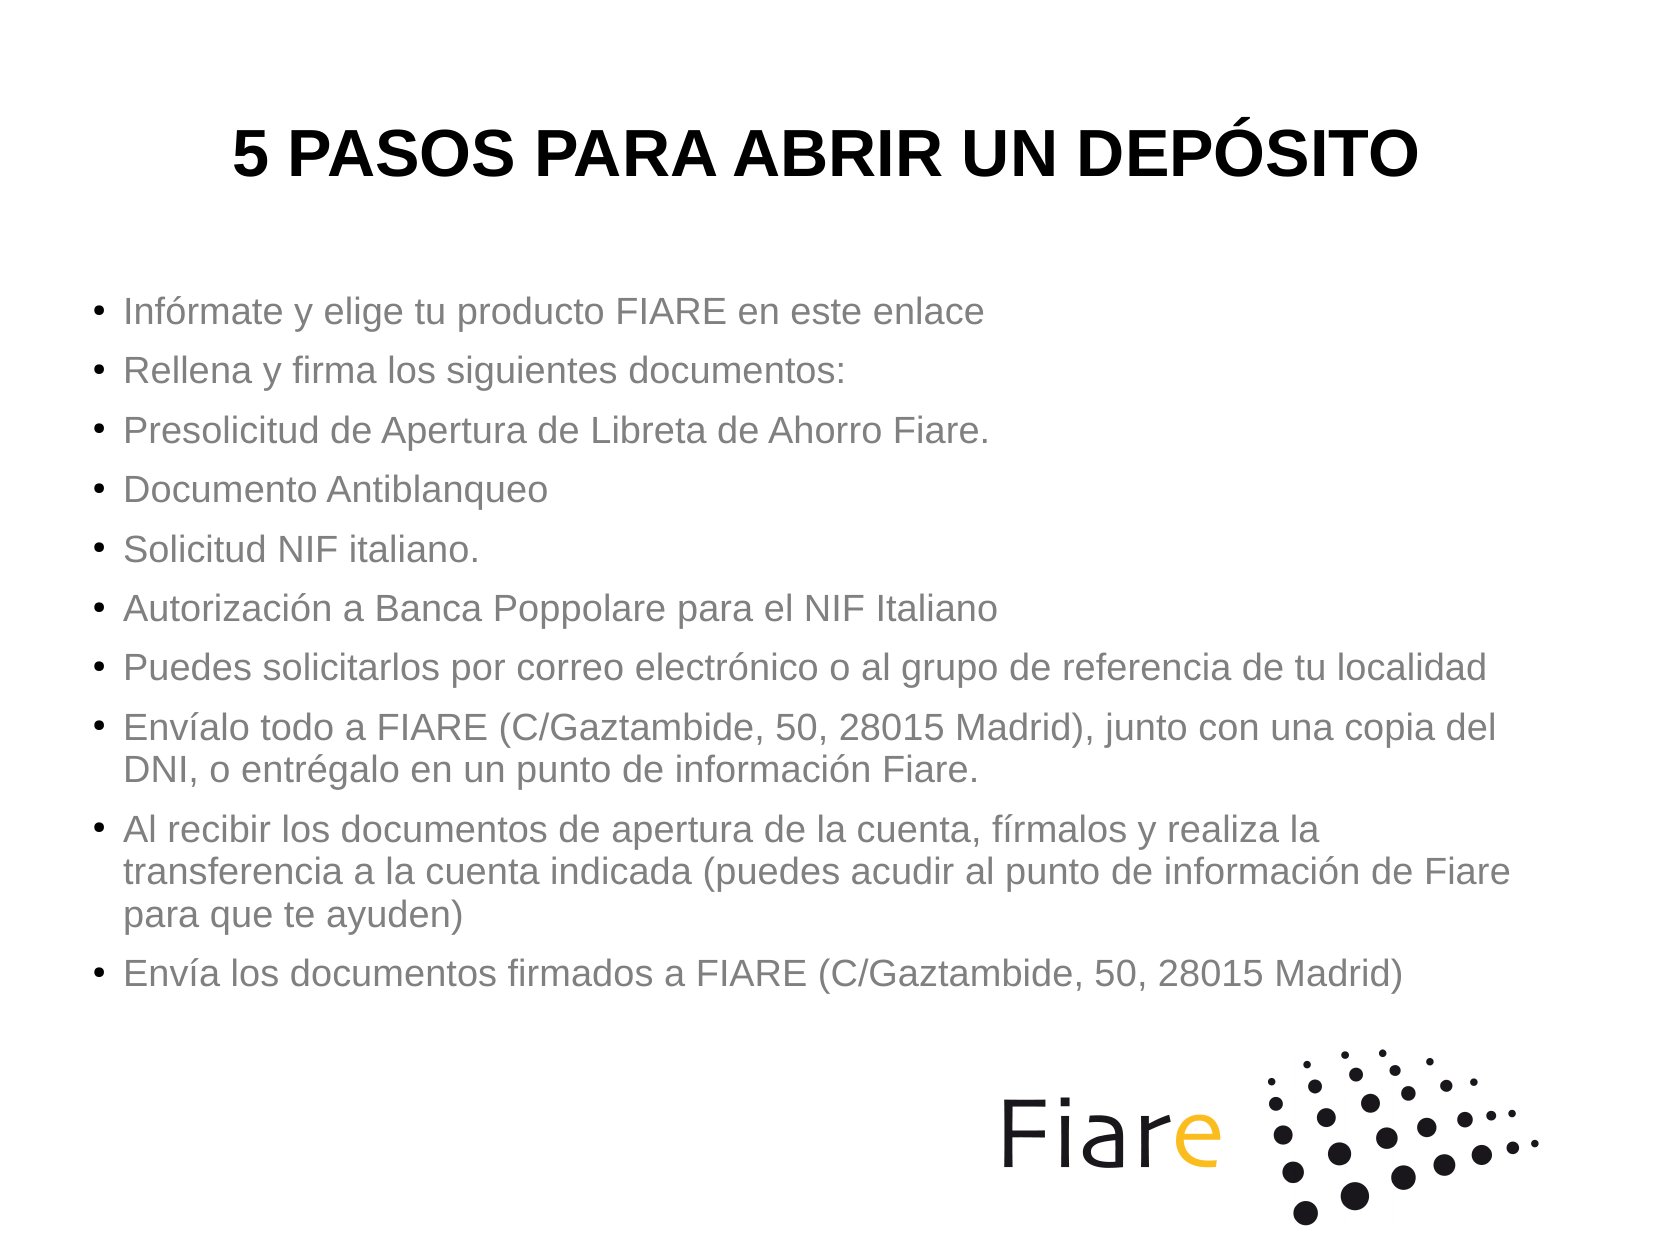

# 5 PASOS PARA ABRIR UN DEPÓSITO
Infórmate y elige tu producto FIARE en este enlace
Rellena y firma los siguientes documentos:
Presolicitud de Apertura de Libreta de Ahorro Fiare.
Documento Antiblanqueo
Solicitud NIF italiano.
Autorización a Banca Poppolare para el NIF Italiano
Puedes solicitarlos por correo electrónico o al grupo de referencia de tu localidad
Envíalo todo a FIARE (C/Gaztambide, 50, 28015 Madrid), junto con una copia del DNI, o entrégalo en un punto de información Fiare.
Al recibir los documentos de apertura de la cuenta, fírmalos y realiza la transferencia a la cuenta indicada (puedes acudir al punto de información de Fiare para que te ayuden)
Envía los documentos firmados a FIARE (C/Gaztambide, 50, 28015 Madrid)